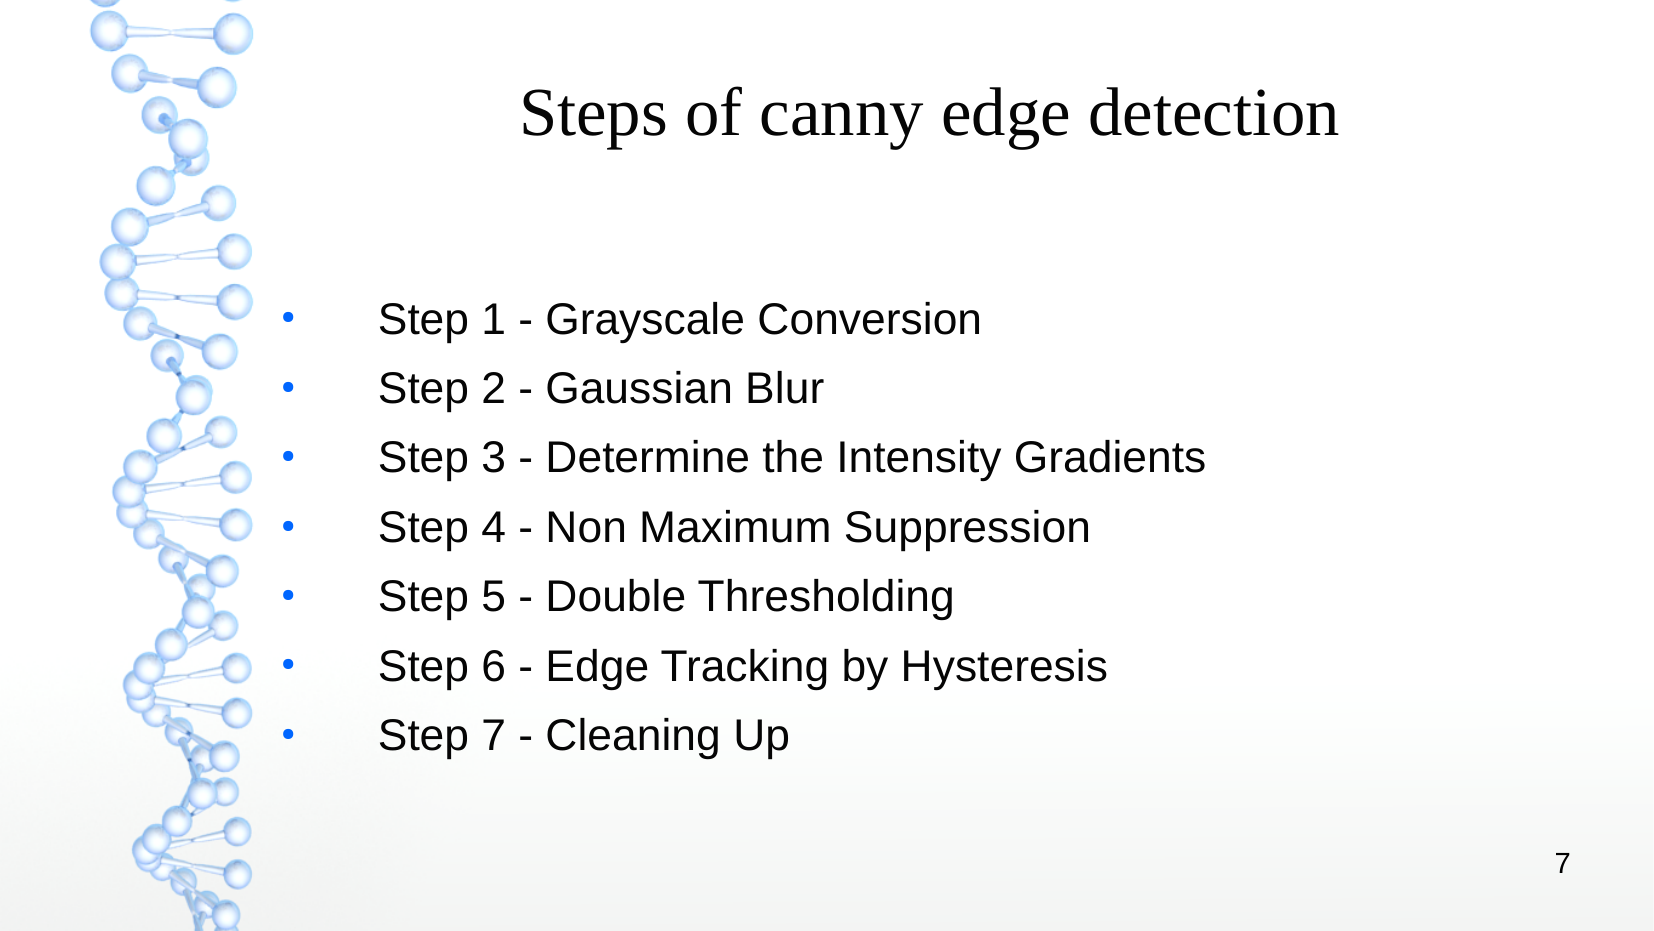

# Steps of canny edge detection
 Step 1 - Grayscale Conversion
 Step 2 - Gaussian Blur
 Step 3 - Determine the Intensity Gradients
 Step 4 - Non Maximum Suppression
 Step 5 - Double Thresholding
 Step 6 - Edge Tracking by Hysteresis
 Step 7 - Cleaning Up
7